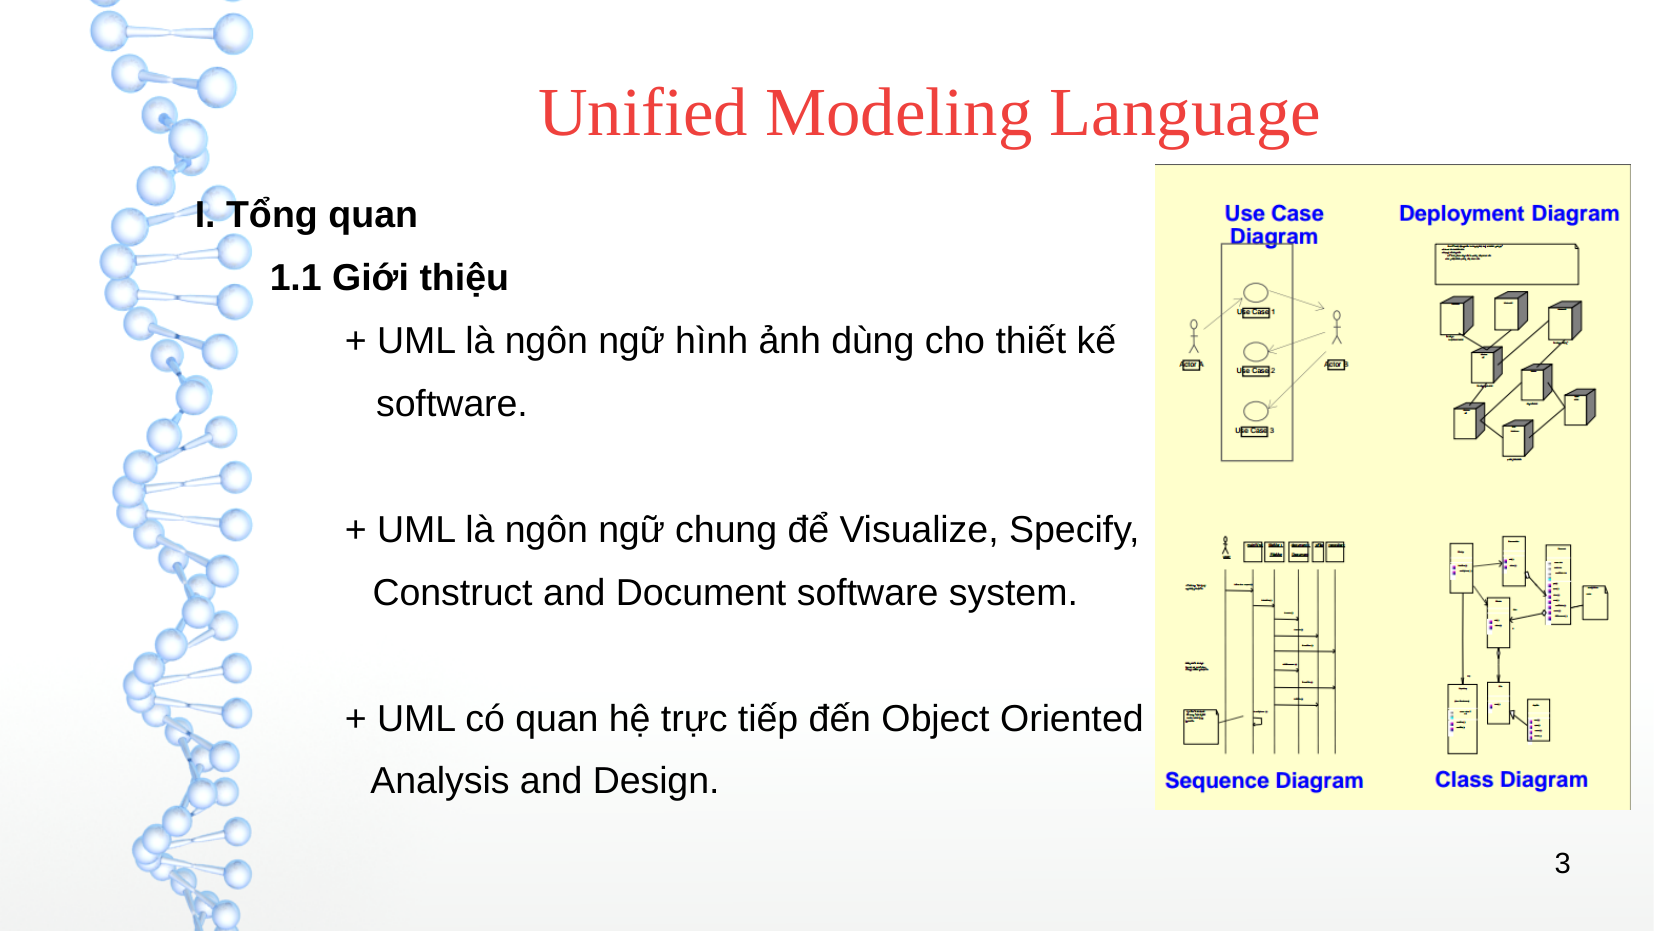

# Unified Modeling Language
I. Tổng quan
	1.1 Giới thiệu
		+ UML là ngôn ngữ hình ảnh dùng cho thiết kế 		 	 software.
		+ UML là ngôn ngữ chung để Visualize, Specify, Construct and Document software system.
		+ UML có quan hệ trực tiếp đến Object Oriented Analysis and Design.
3